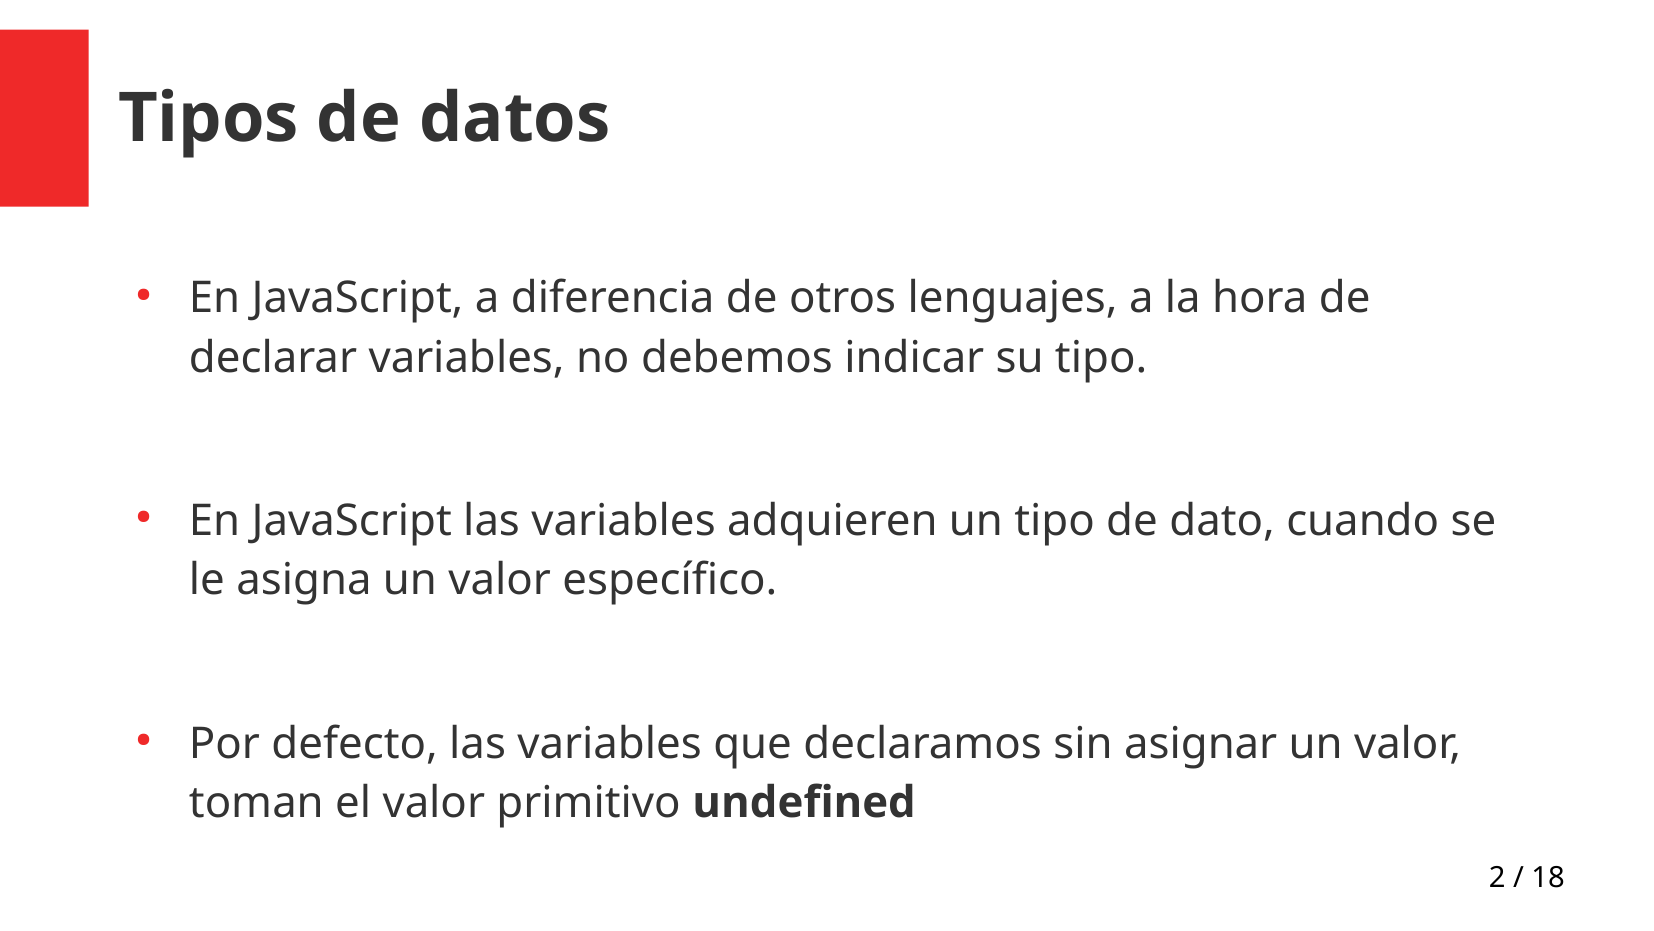

# Tipos de datos
En JavaScript, a diferencia de otros lenguajes, a la hora de declarar variables, no debemos indicar su tipo.
En JavaScript las variables adquieren un tipo de dato, cuando se le asigna un valor específico.
Por defecto, las variables que declaramos sin asignar un valor, toman el valor primitivo undefined
2